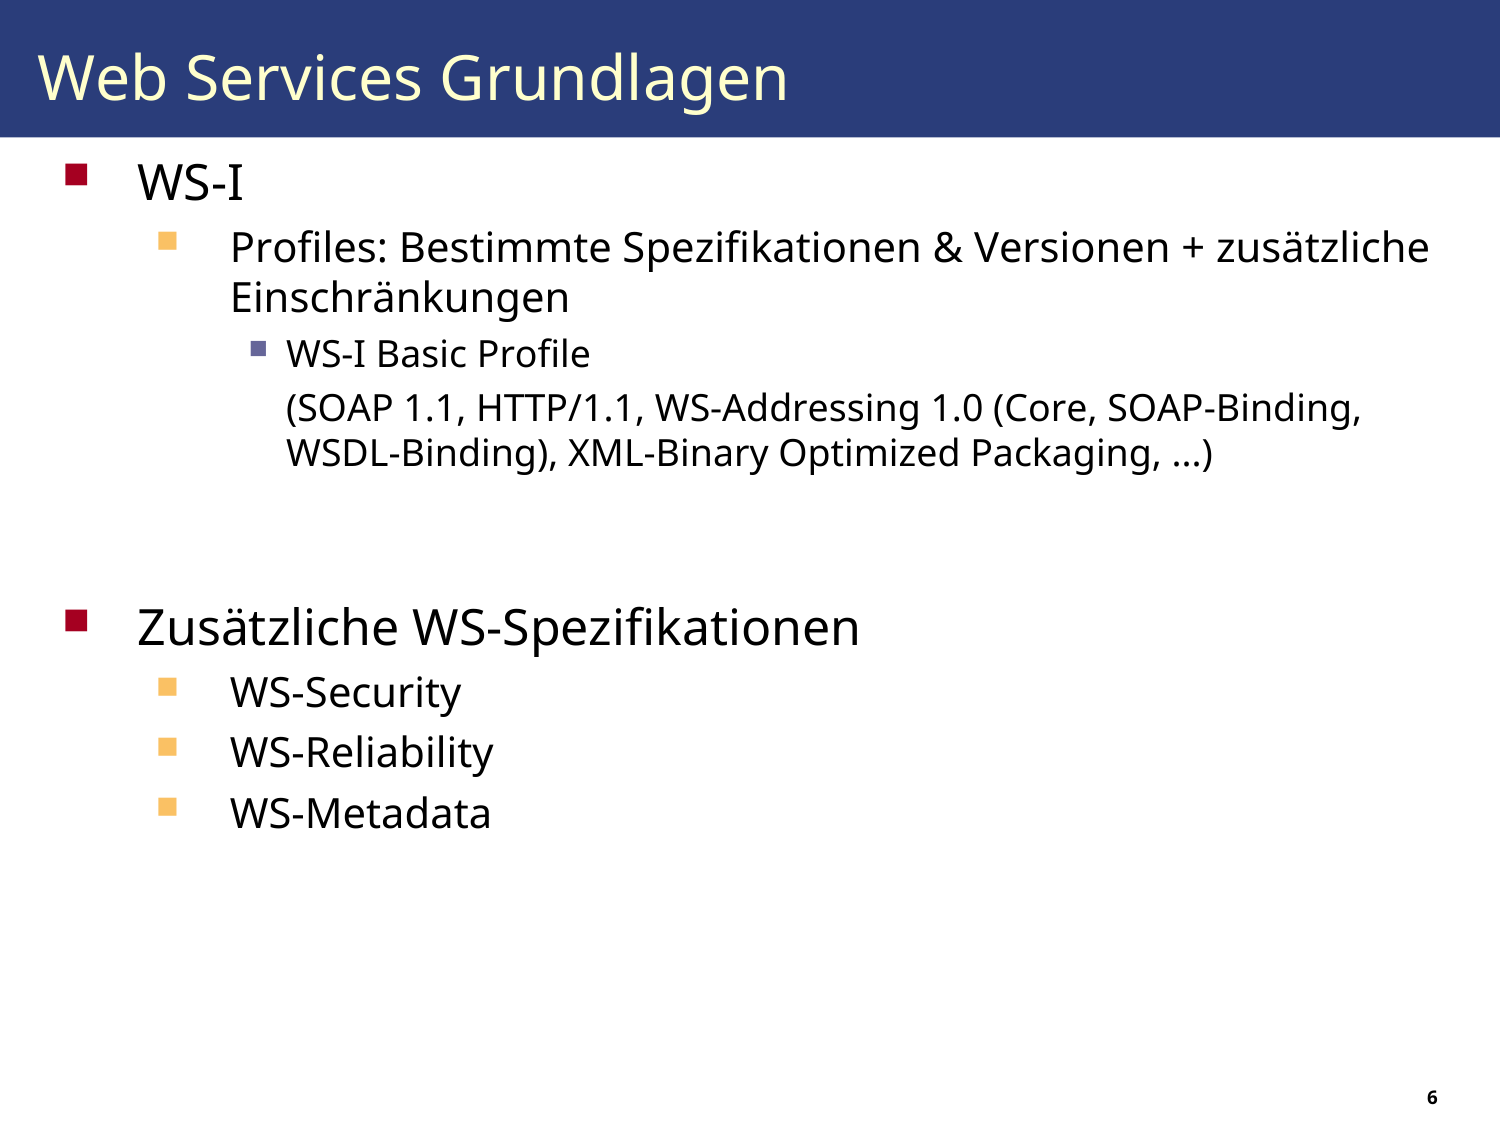

Web Services Grundlagen
WS-I
Profiles: Bestimmte Spezifikationen & Versionen + zusätzliche Einschränkungen
WS-I Basic Profile
	(SOAP 1.1, HTTP/1.1, WS-Addressing 1.0 (Core, SOAP-Binding, WSDL-Binding), XML-Binary Optimized Packaging, ...)‏
Zusätzliche WS-Spezifikationen
WS-Security
WS-Reliability
WS-Metadata
6